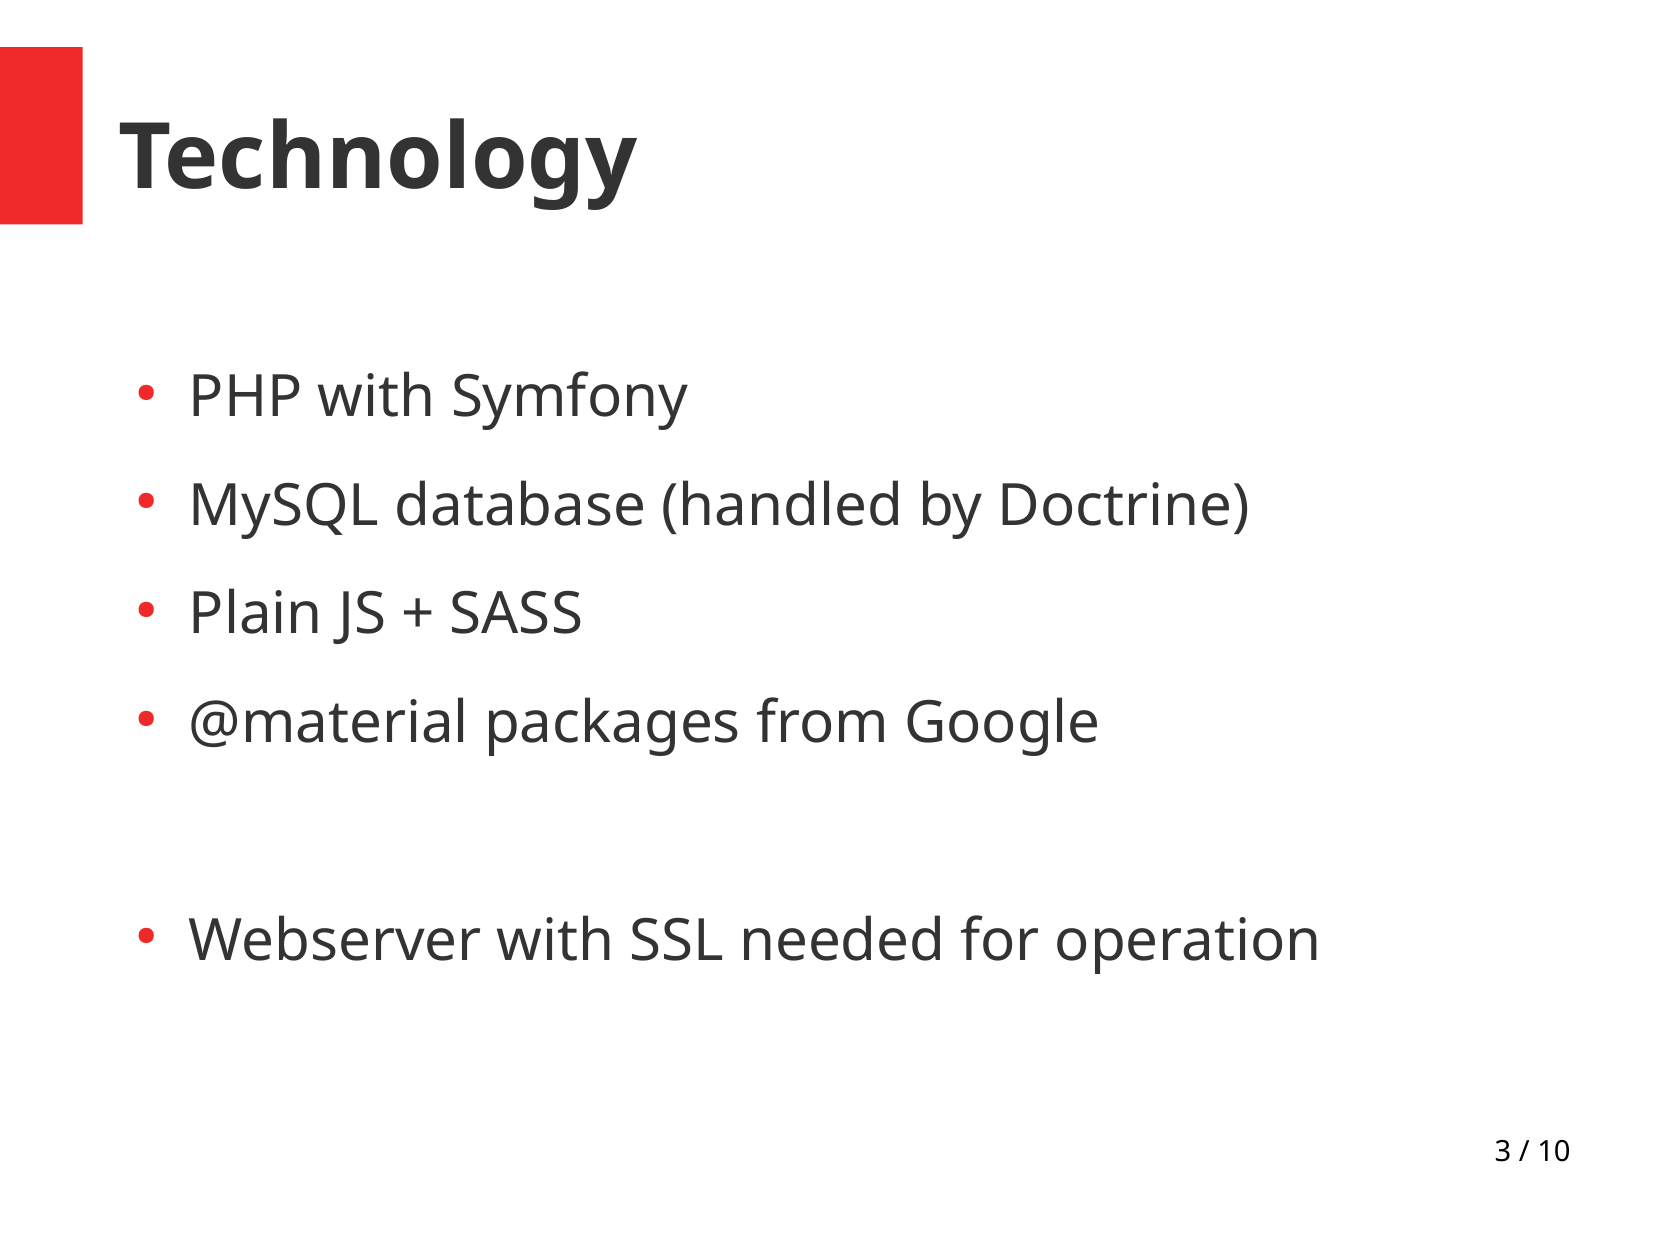

# Technology
PHP with Symfony
MySQL database (handled by Doctrine)
Plain JS + SASS
@material packages from Google
Webserver with SSL needed for operation
3